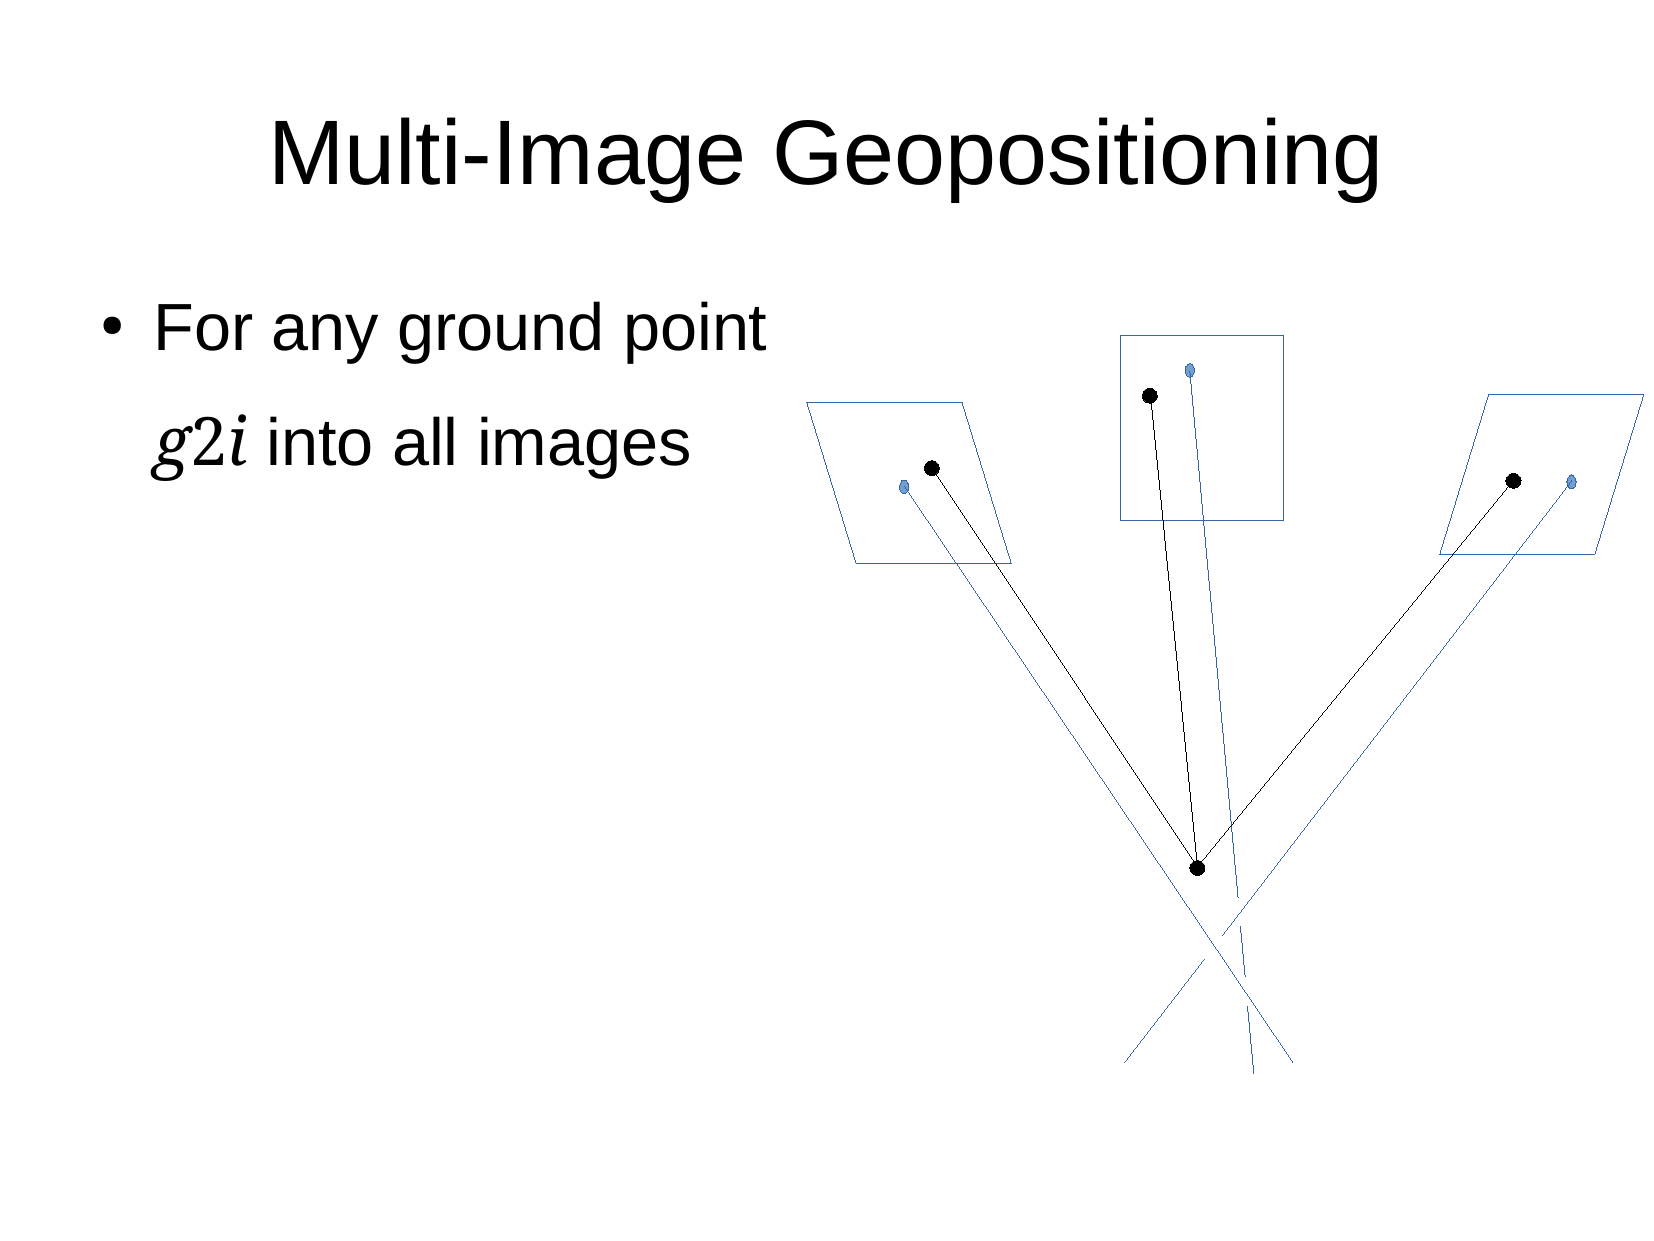

# Multi-Image Geopositioning
For any ground point
g2i into all images